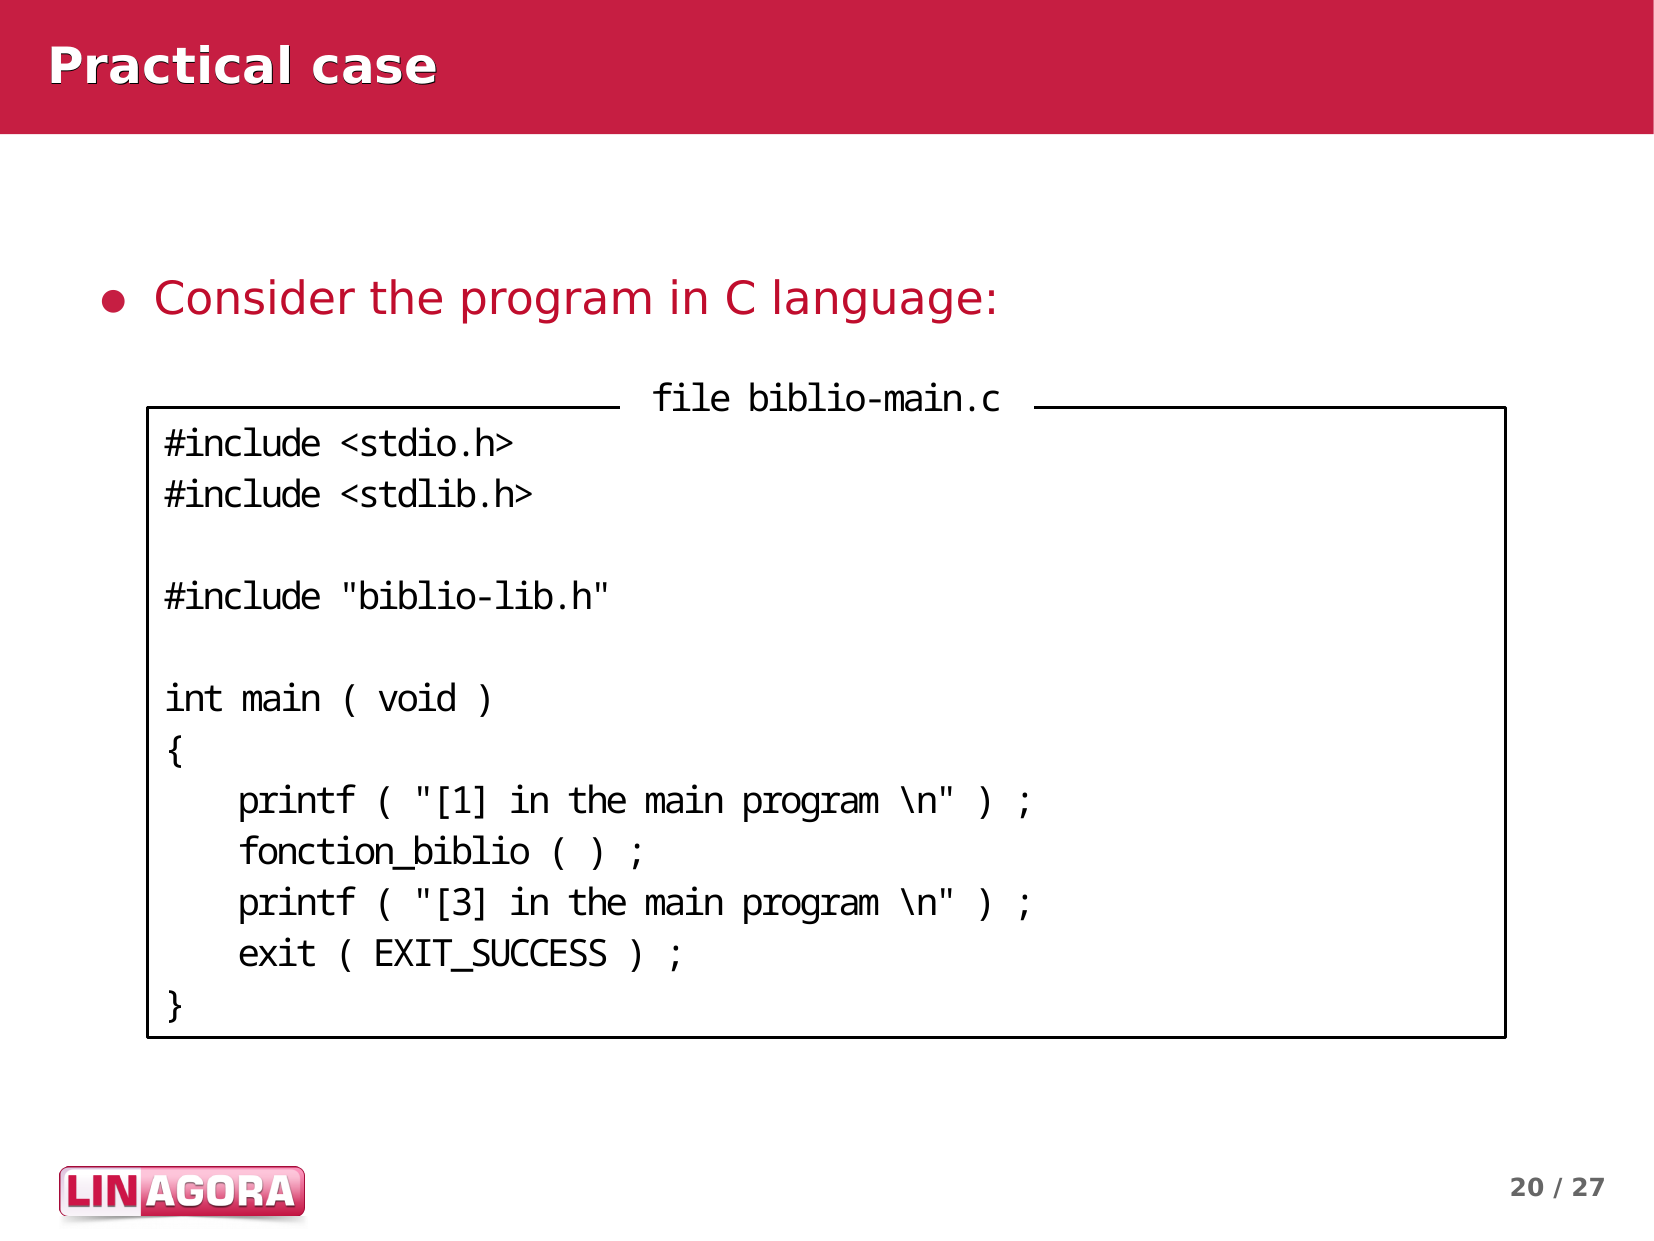

# Practical case
Consider the program in C language:
file biblio-main.c
#include <stdio.h>
#include <stdlib.h>
#include "biblio-lib.h"
int main ( void )
{
printf ( "[1] in the main program \n" ) ;
fonction_biblio ( ) ;
printf ( "[3] in the main program \n" ) ;
exit ( EXIT_SUCCESS ) ;
}